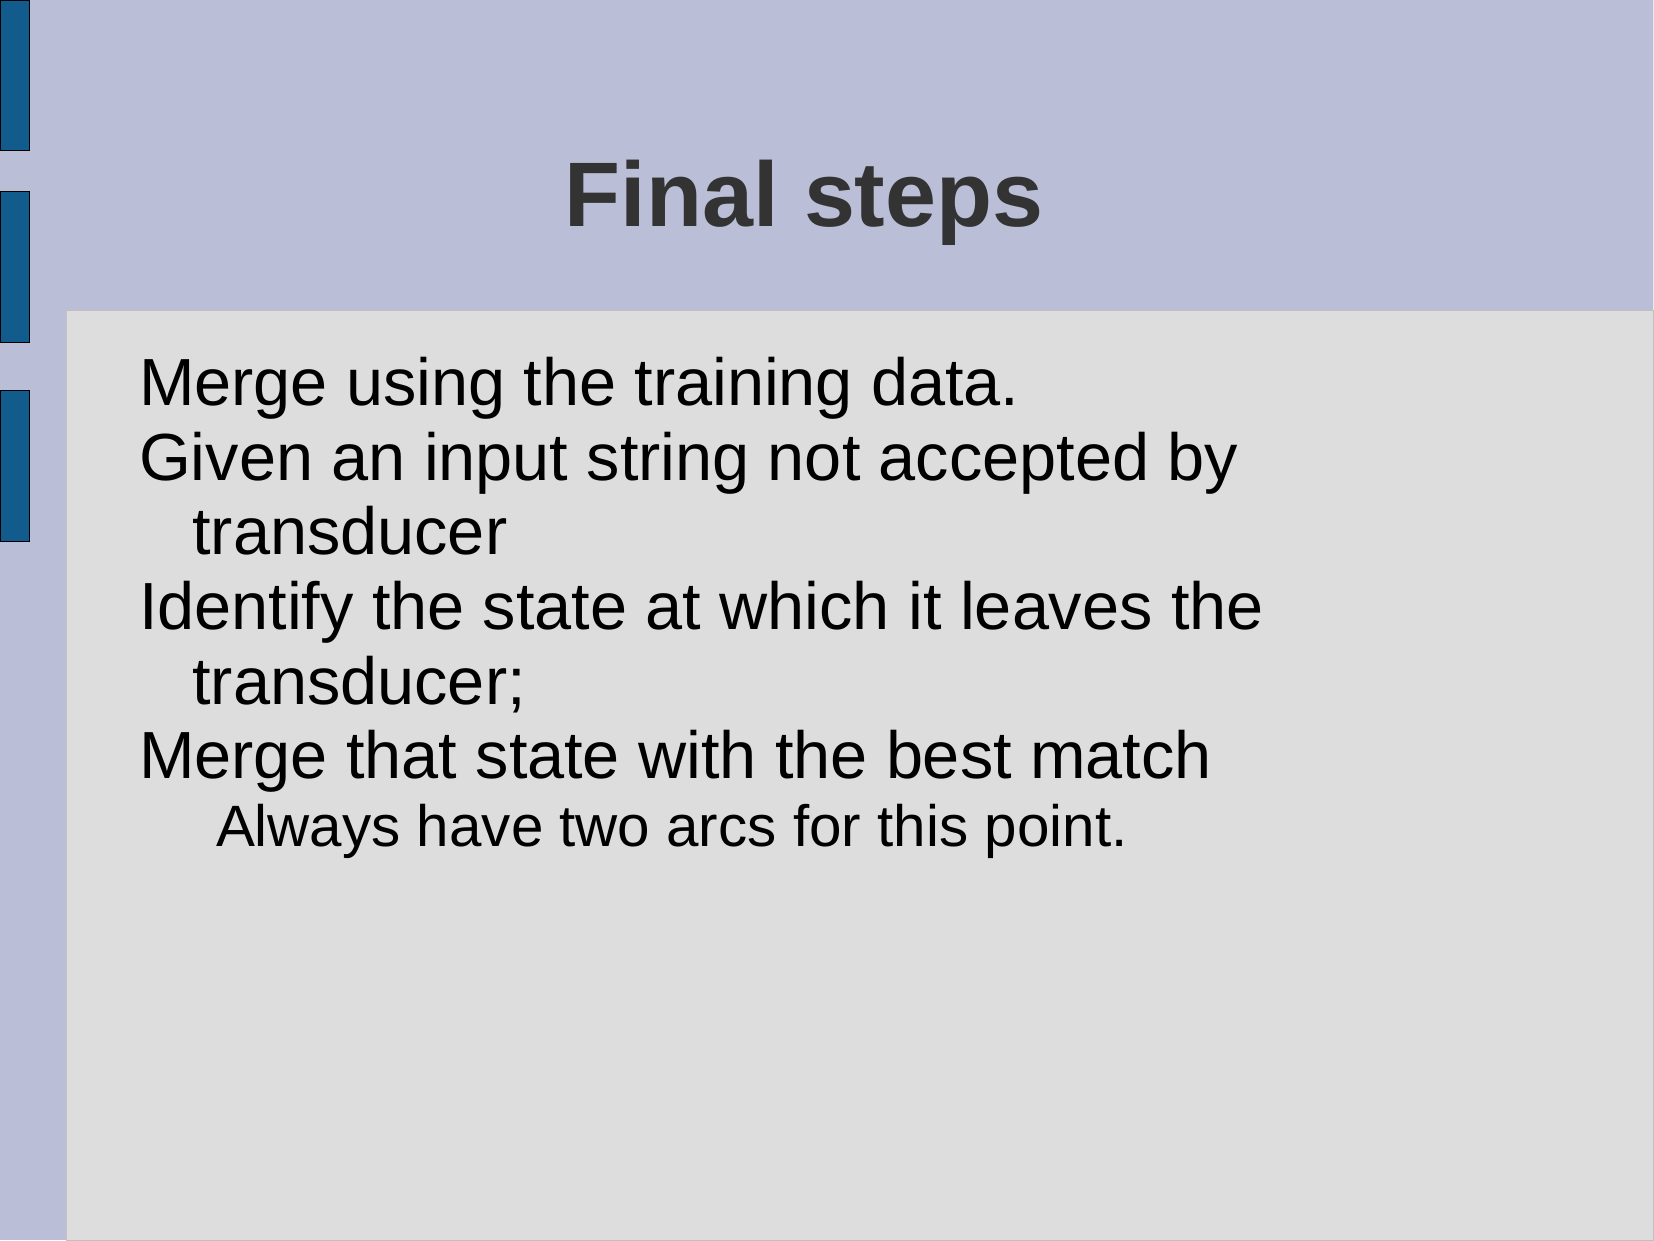

# Final steps
Merge using the training data.
Given an input string not accepted by transducer
Identify the state at which it leaves the transducer;
Merge that state with the best match
Always have two arcs for this point.